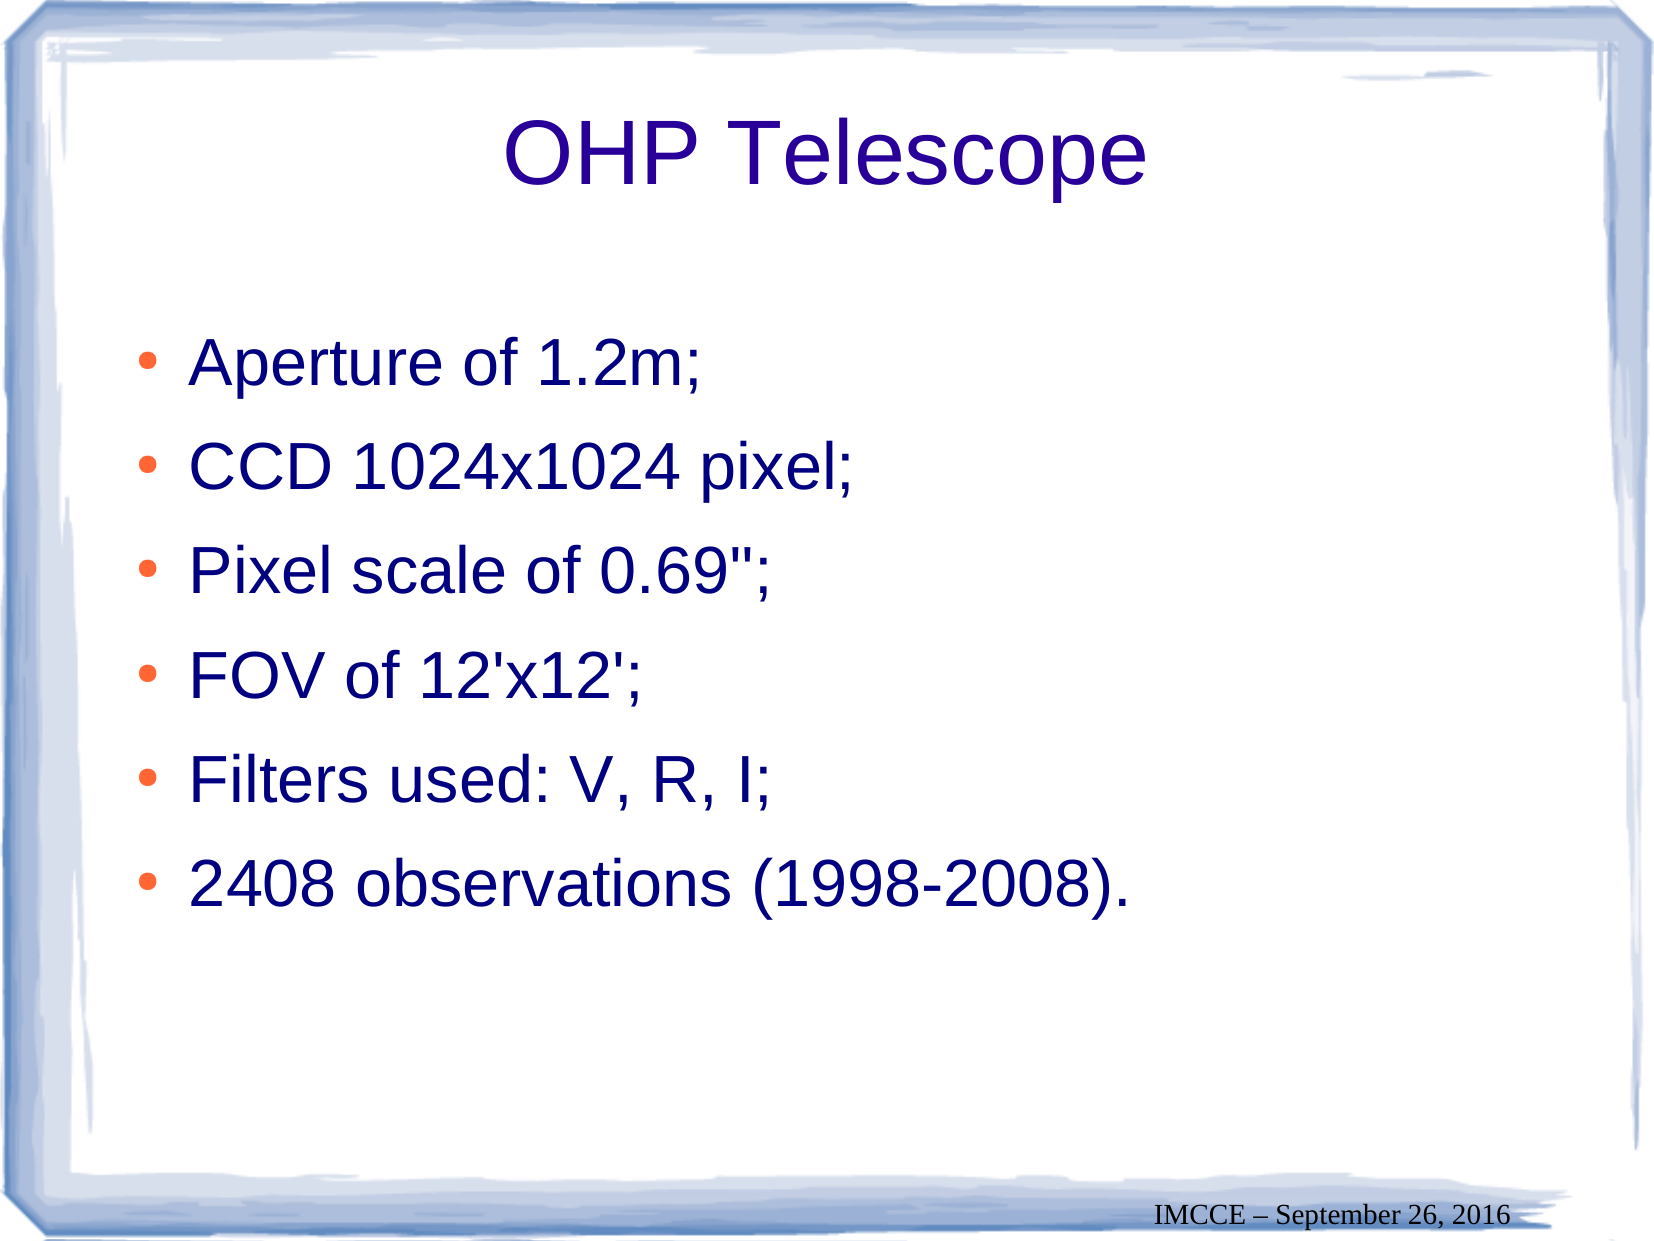

# OHP Telescope
Aperture of 1.2m;
CCD 1024x1024 pixel;
Pixel scale of 0.69'';
FOV of 12'x12';
Filters used: V, R, I;
2408 observations (1998-2008).